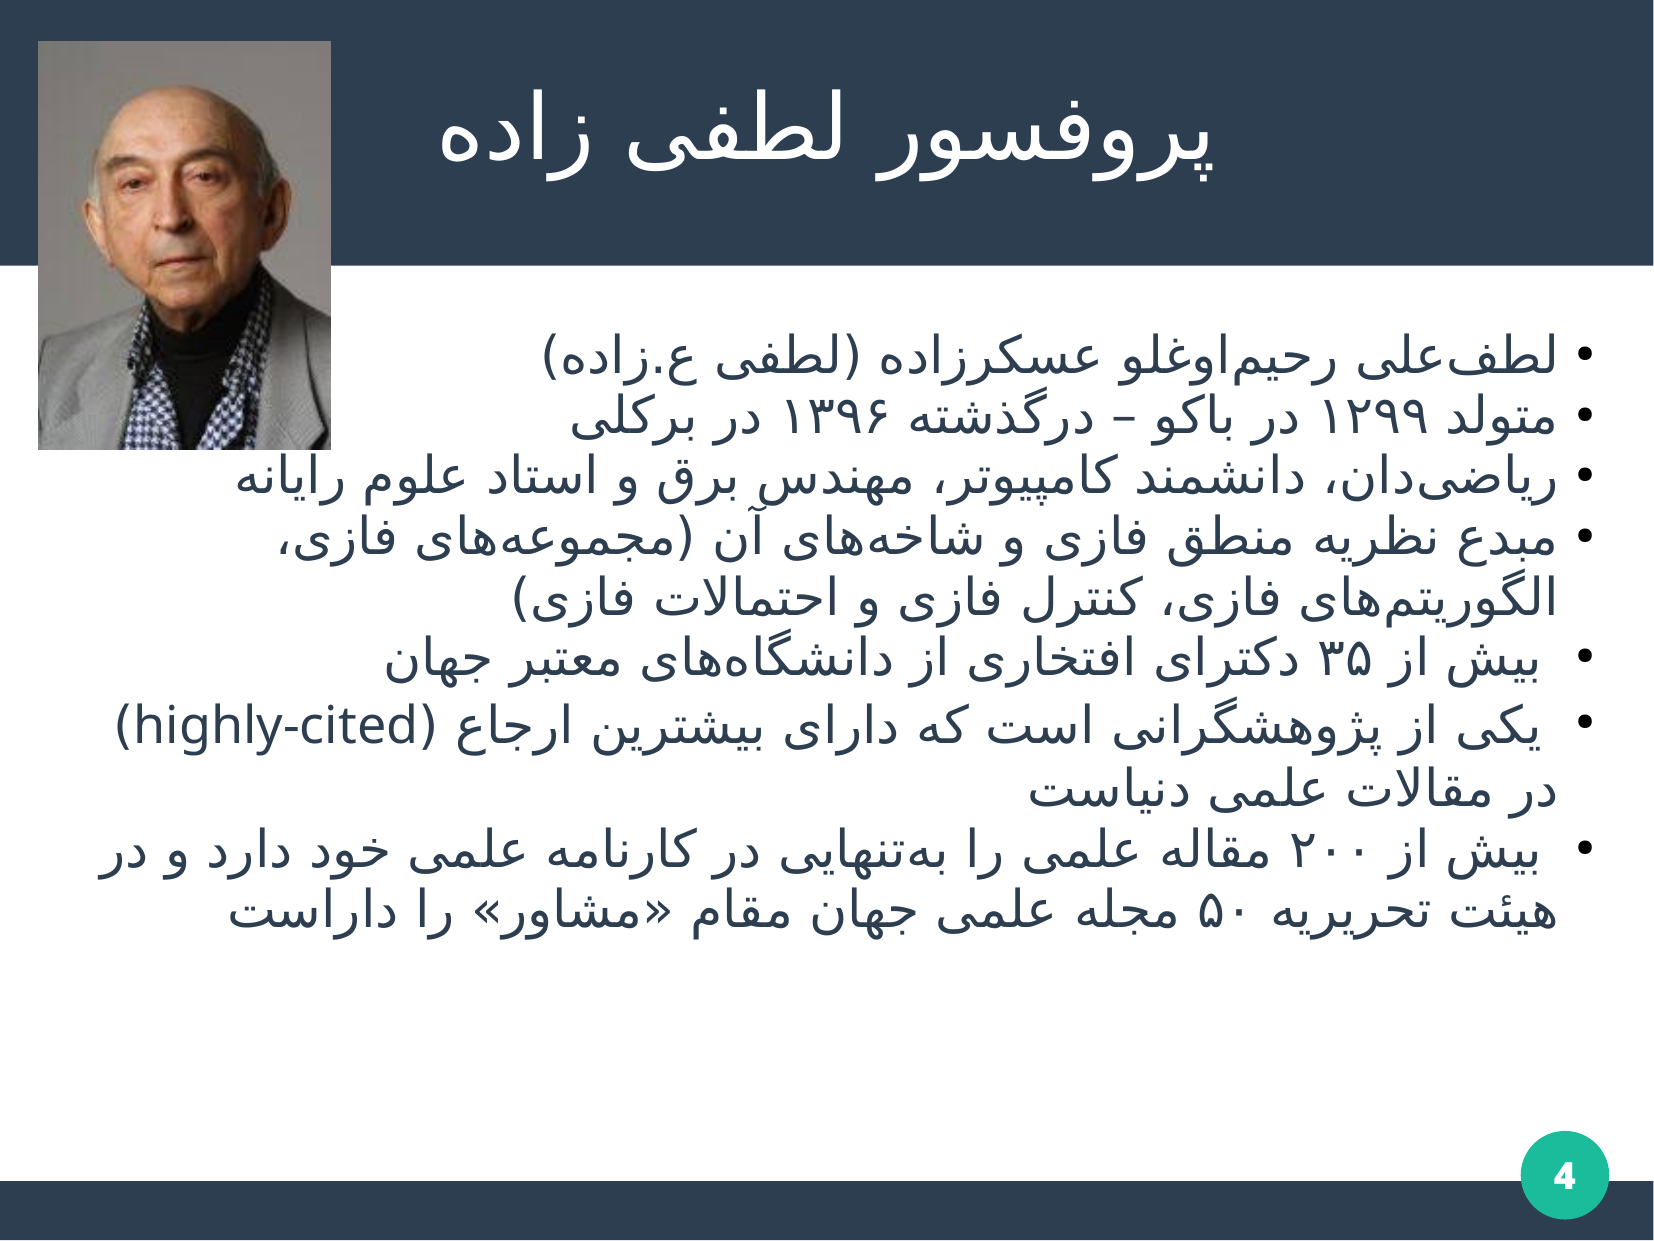

# پروفسور لطفی زاده
لطف‌علی رحیم‌اوغلو عسکرزاده (لطفی ع.زاده)
متولد ۱۲۹۹ در باکو – درگذشته ۱۳۹۶ در برکلی
ریاضی‌دان، دانشمند کامپیوتر، مهندس برق و استاد علوم رایانه
مبدع نظریه منطق فازی و شاخه‌های آن (مجموعه‌های فازی، الگوریتم‌های فازی، کنترل فازی و احتمالات فازی)
 بیش از ۳۵ دکترای افتخاری از دانشگاه‌های معتبر جهان
 یکی از پژوهشگرانی است که دارای بیشترین ارجاع (highly-cited) در مقالات علمی دنیاست
 بیش از ۲۰۰ مقاله علمی را به‌تنهایی در کارنامه علمی خود دارد و در هیئت تحریریه ۵۰ مجله علمی جهان مقام «مشاور» را داراست
4